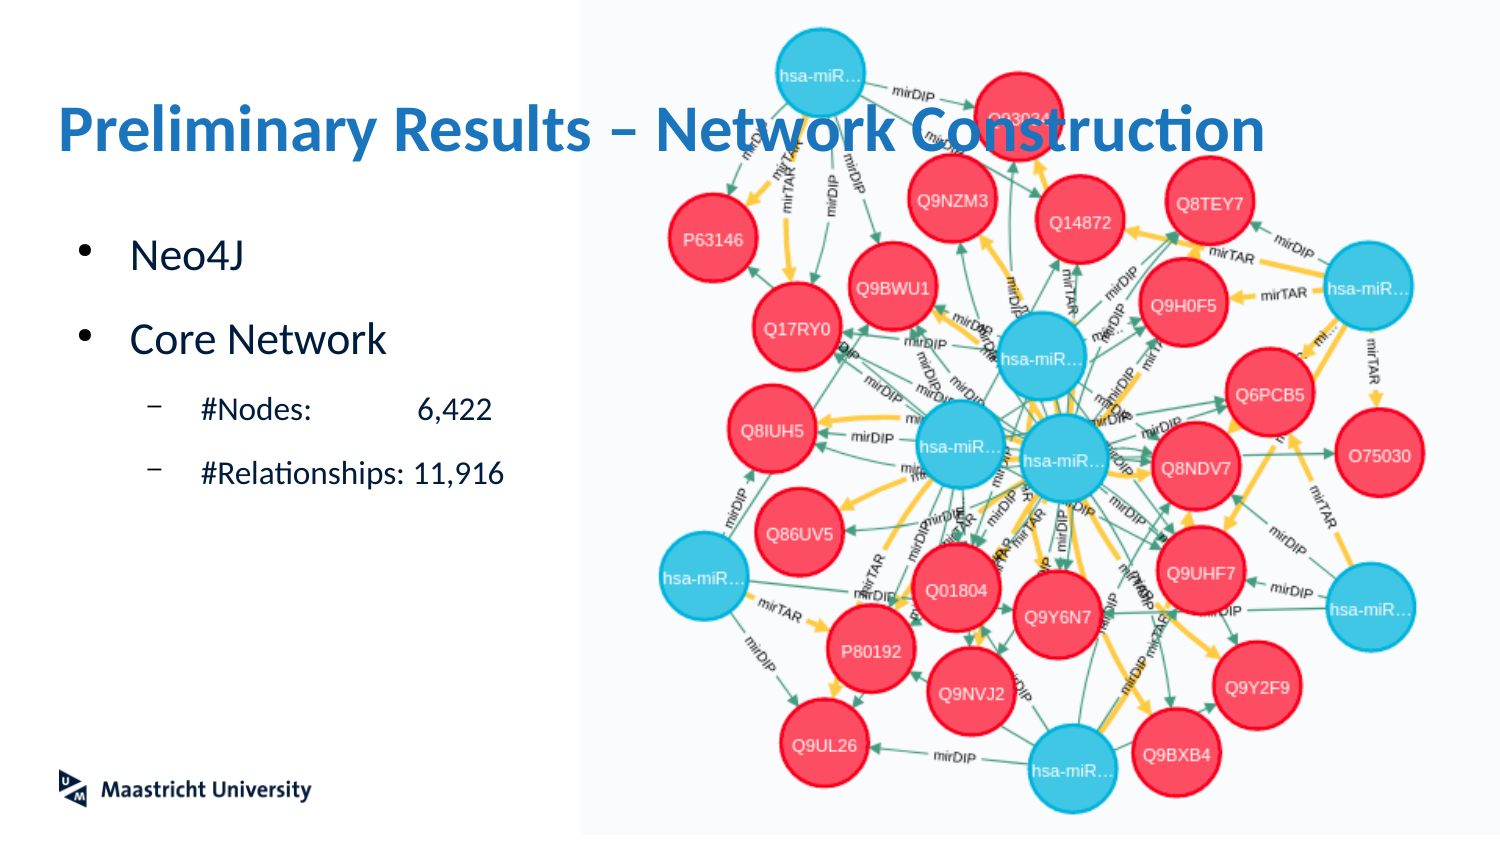

Preliminary Results – Network Construction
# Neo4J
Core Network
#Nodes: 6,422
#Relationships: 11,916